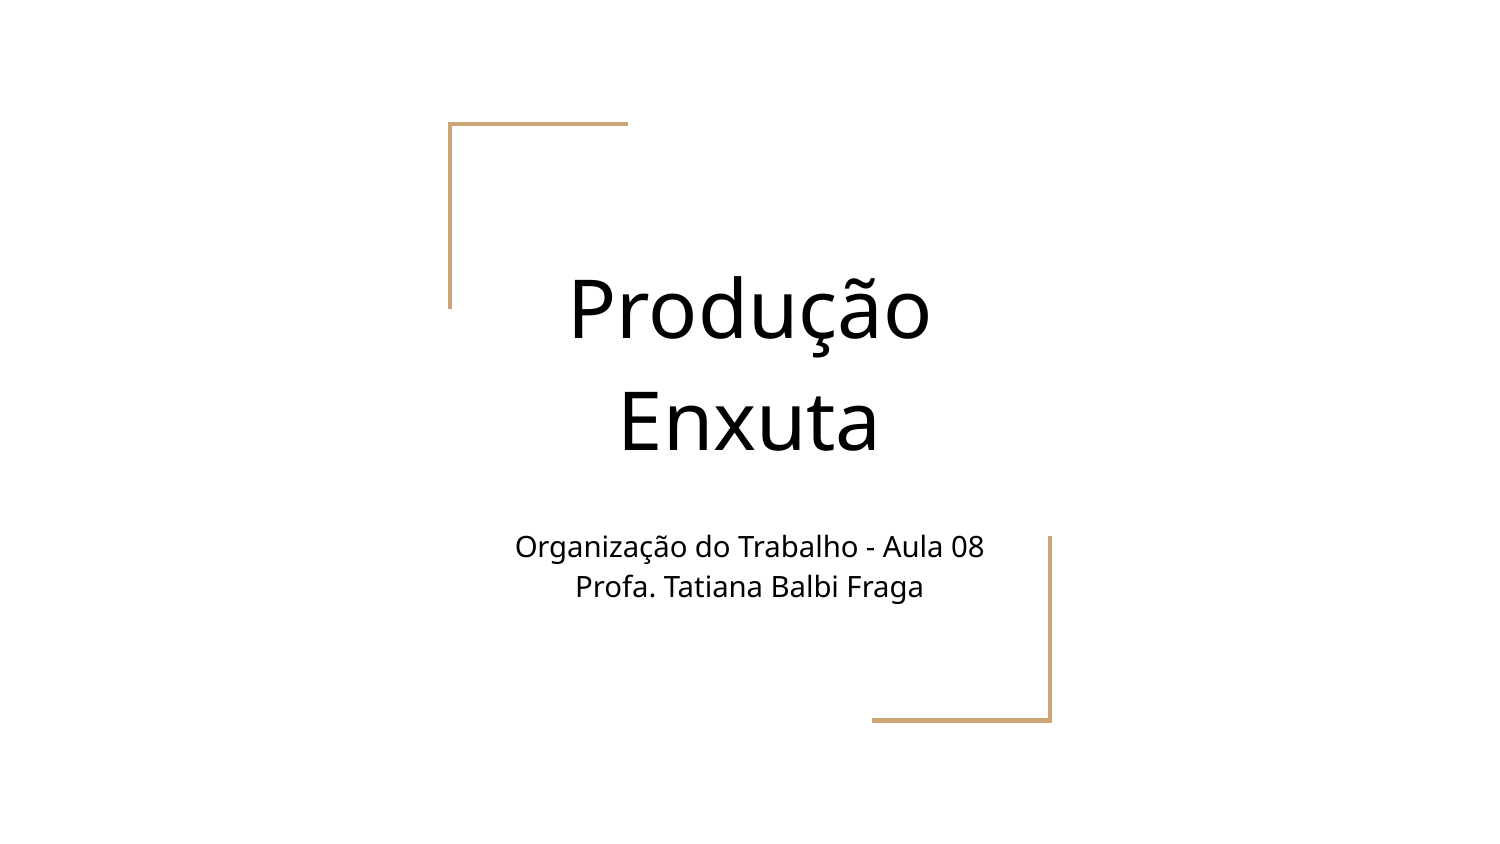

# Produção Enxuta
Organização do Trabalho - Aula 08
Profa. Tatiana Balbi Fraga